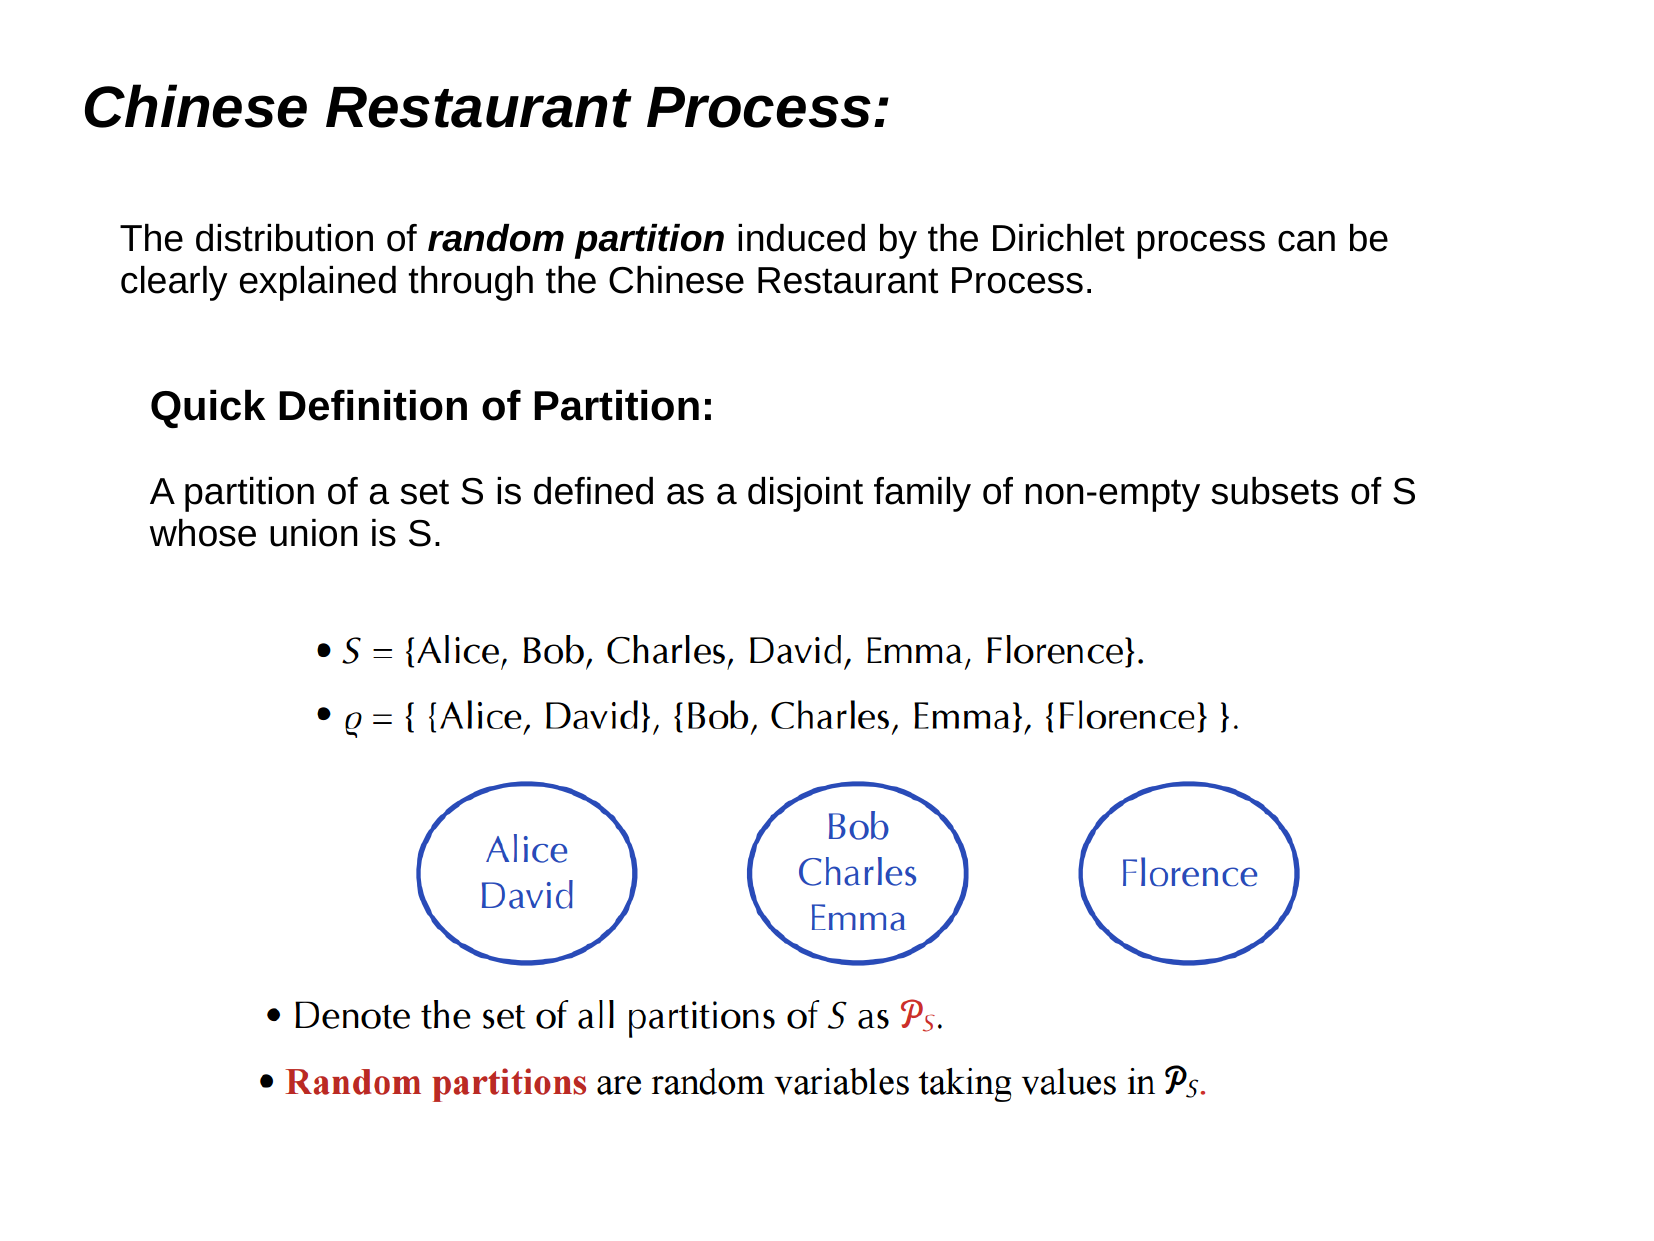

# Chinese Restaurant Process:
The distribution of random partition induced by the Dirichlet process can be clearly explained through the Chinese Restaurant Process.
Quick Definition of Partition:
A partition of a set S is defined as a disjoint family of non-empty subsets of S whose union is S.